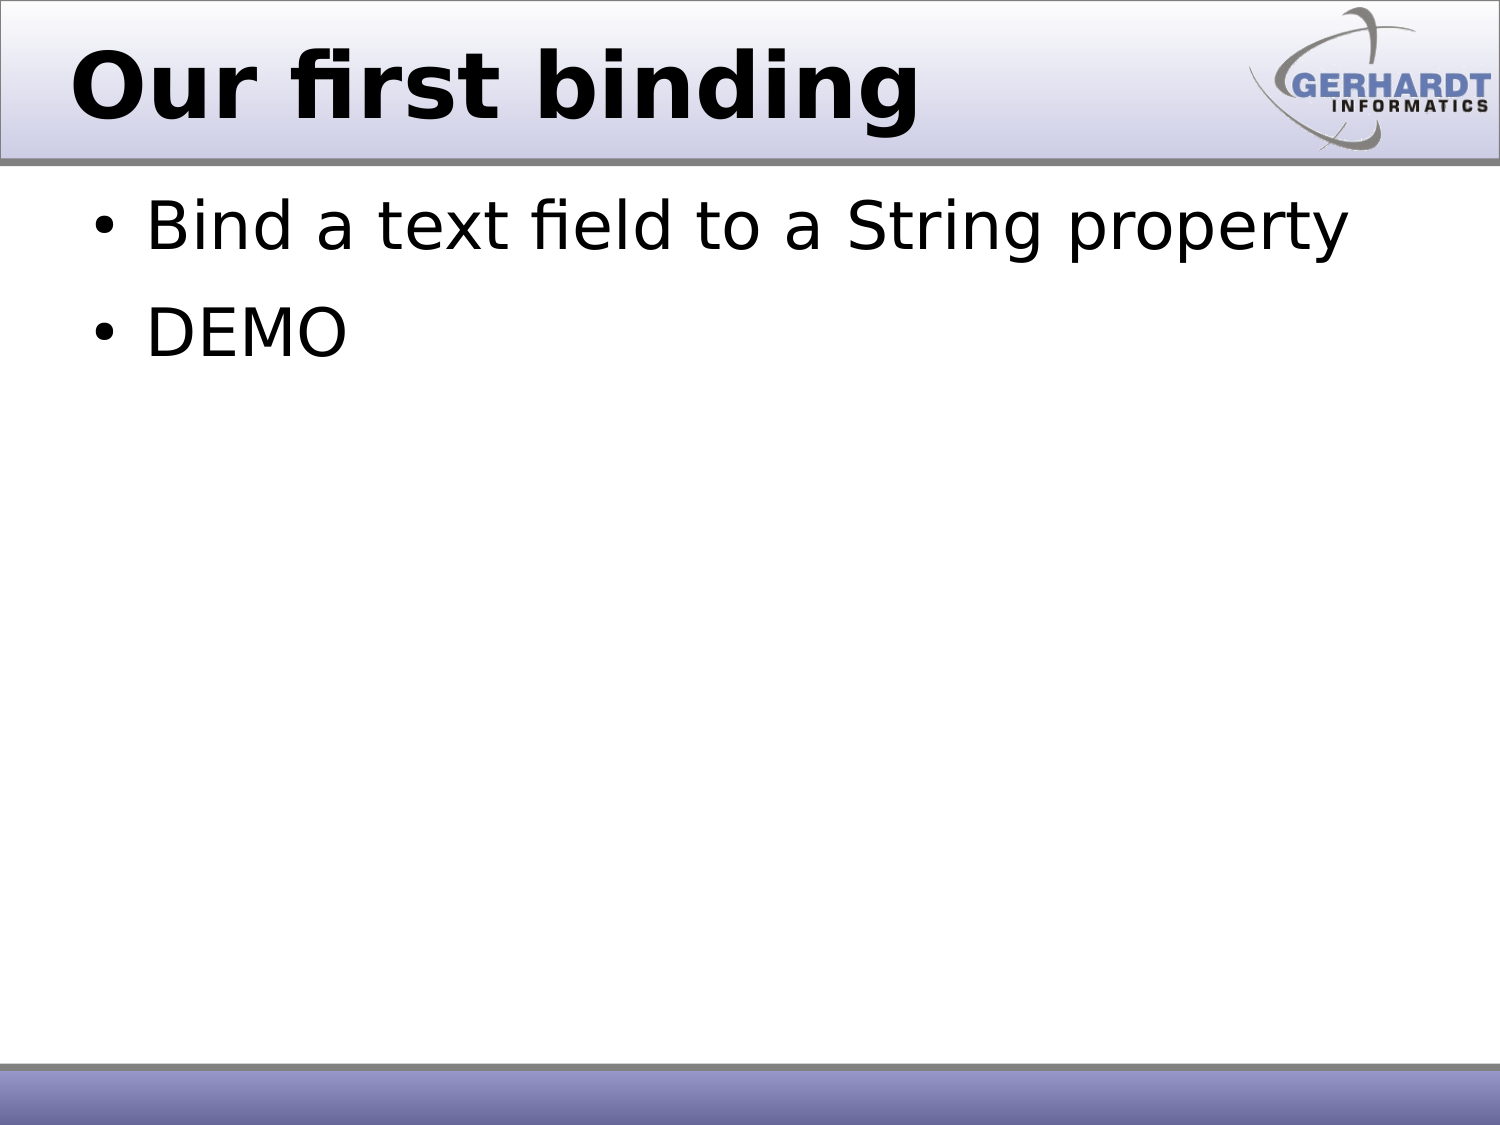

# Our first binding
Bind a text field to a String property
DEMO